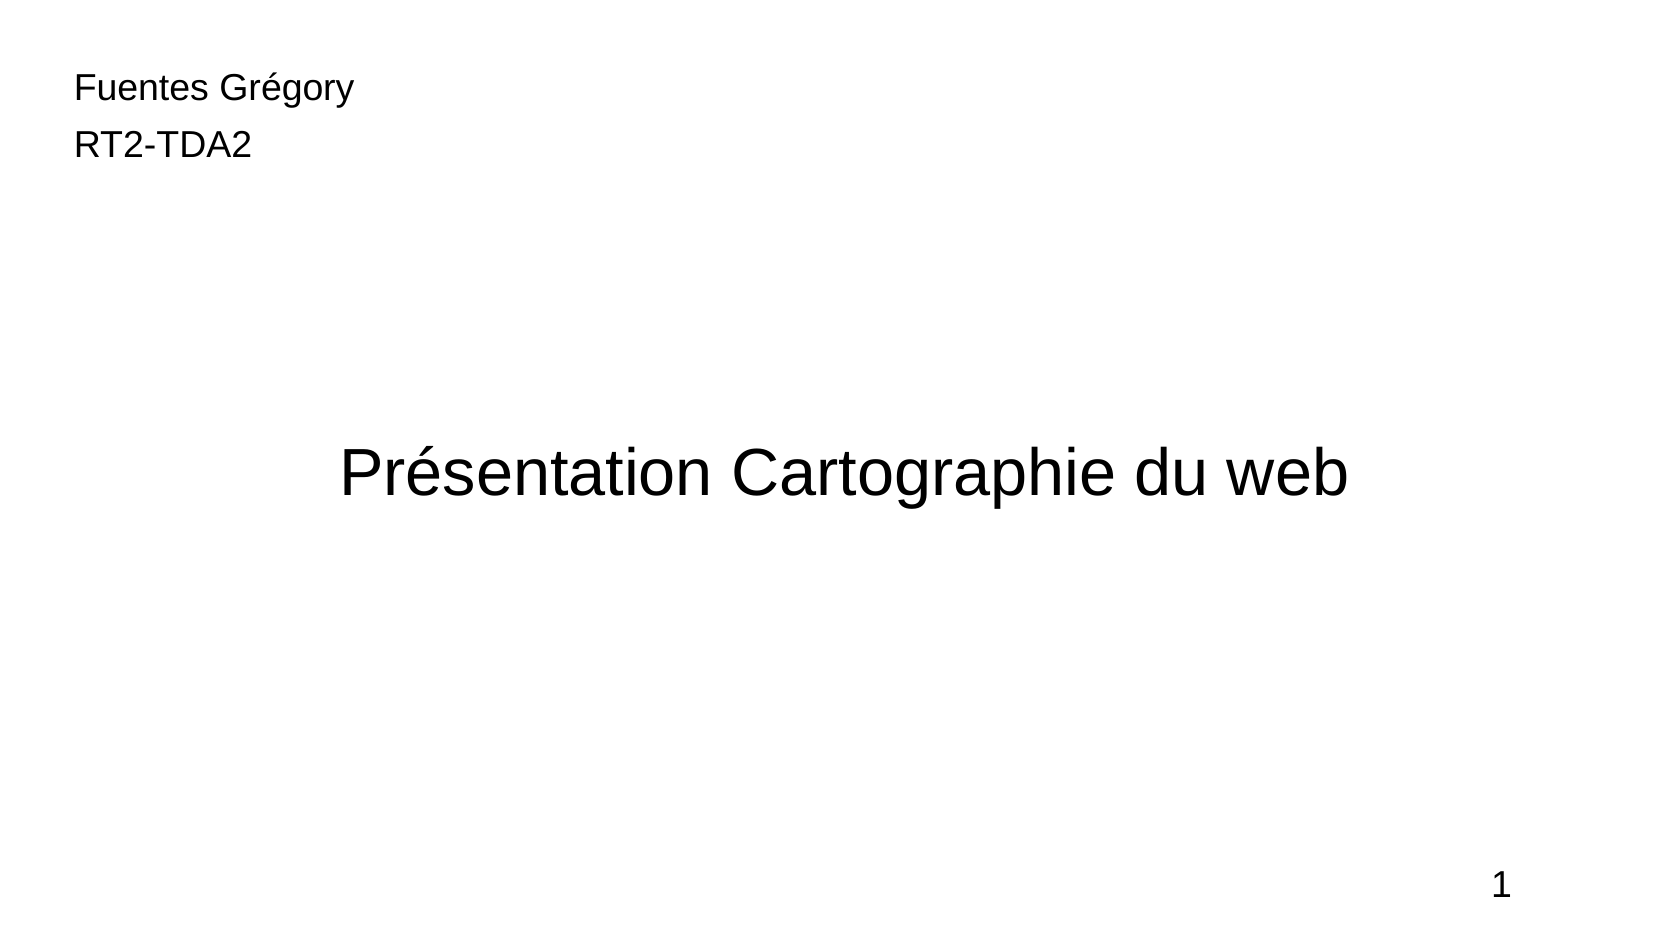

Fuentes Grégory
RT2-TDA2
# Présentation Cartographie du web